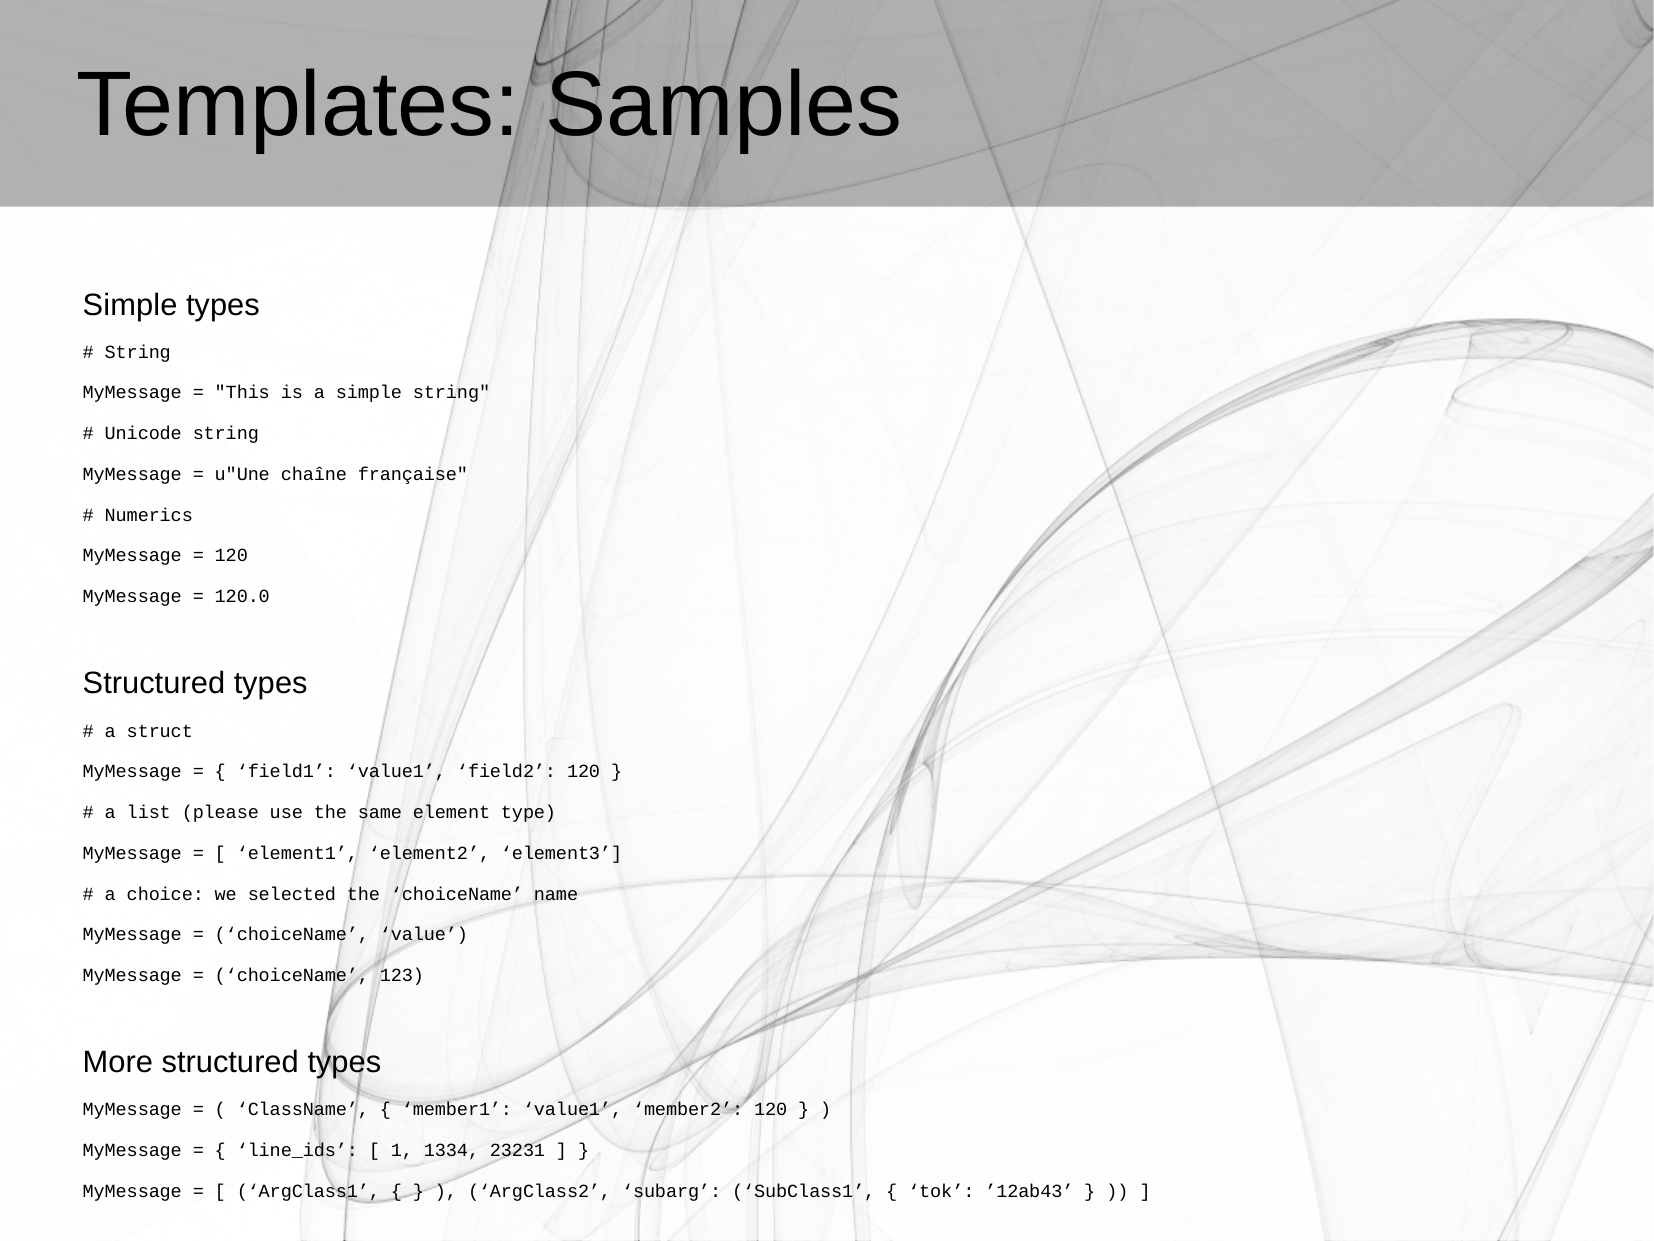

# Templates: Samples
Simple types
# String
MyMessage = "This is a simple string"
# Unicode string
MyMessage = u"Une chaîne française"
# Numerics
MyMessage = 120
MyMessage = 120.0
Structured types
# a struct
MyMessage = { ‘field1’: ‘value1’, ‘field2’: 120 }
# a list (please use the same element type)
MyMessage = [ ‘element1’, ‘element2’, ‘element3’]
# a choice: we selected the ‘choiceName’ name
MyMessage = (‘choiceName’, ‘value’)
MyMessage = (‘choiceName’, 123)
More structured types
MyMessage = ( ‘ClassName’, { ‘member1’: ‘value1’, ‘member2’: 120 } )
MyMessage = { ‘line_ids’: [ 1, 1334, 23231 ] }
MyMessage = [ (‘ArgClass1’, { } ), (‘ArgClass2’, ‘subarg’: (‘SubClass1’, { ‘tok’: ’12ab43’ } )) ]